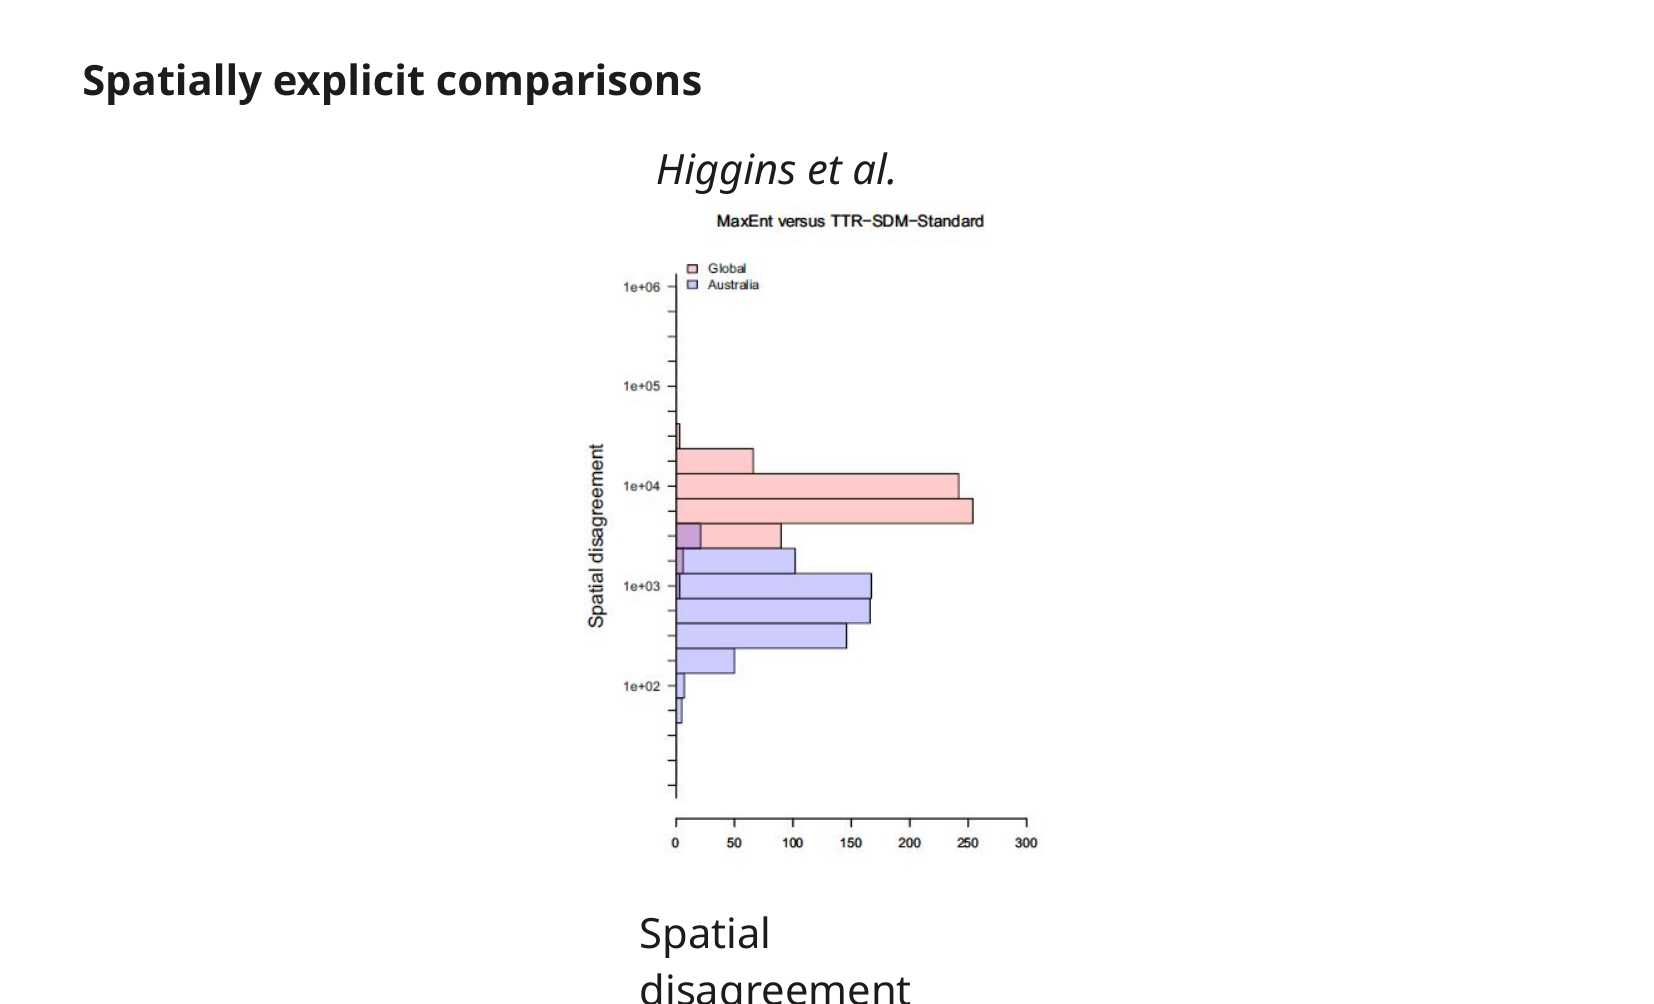

Spatially explicit comparisons
Higgins et al. (2020)
Spatial disagreement